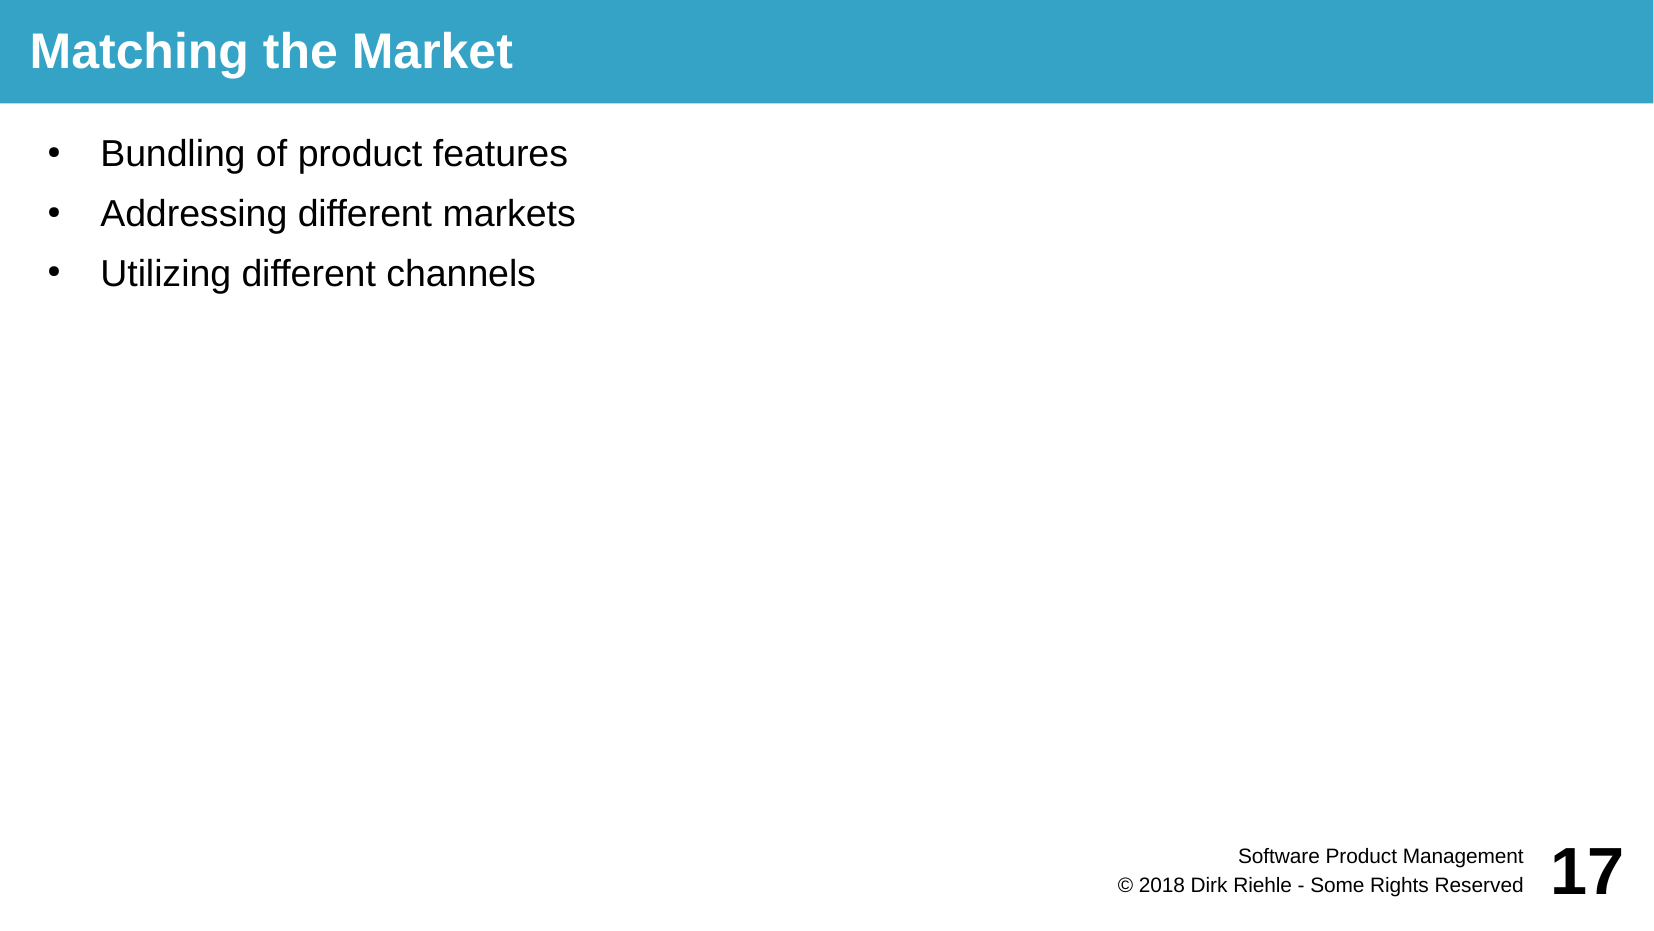

# Matching the Market
Bundling of product features
Addressing different markets
Utilizing different channels
Software Product Management
17
© 2018 Dirk Riehle - Some Rights Reserved